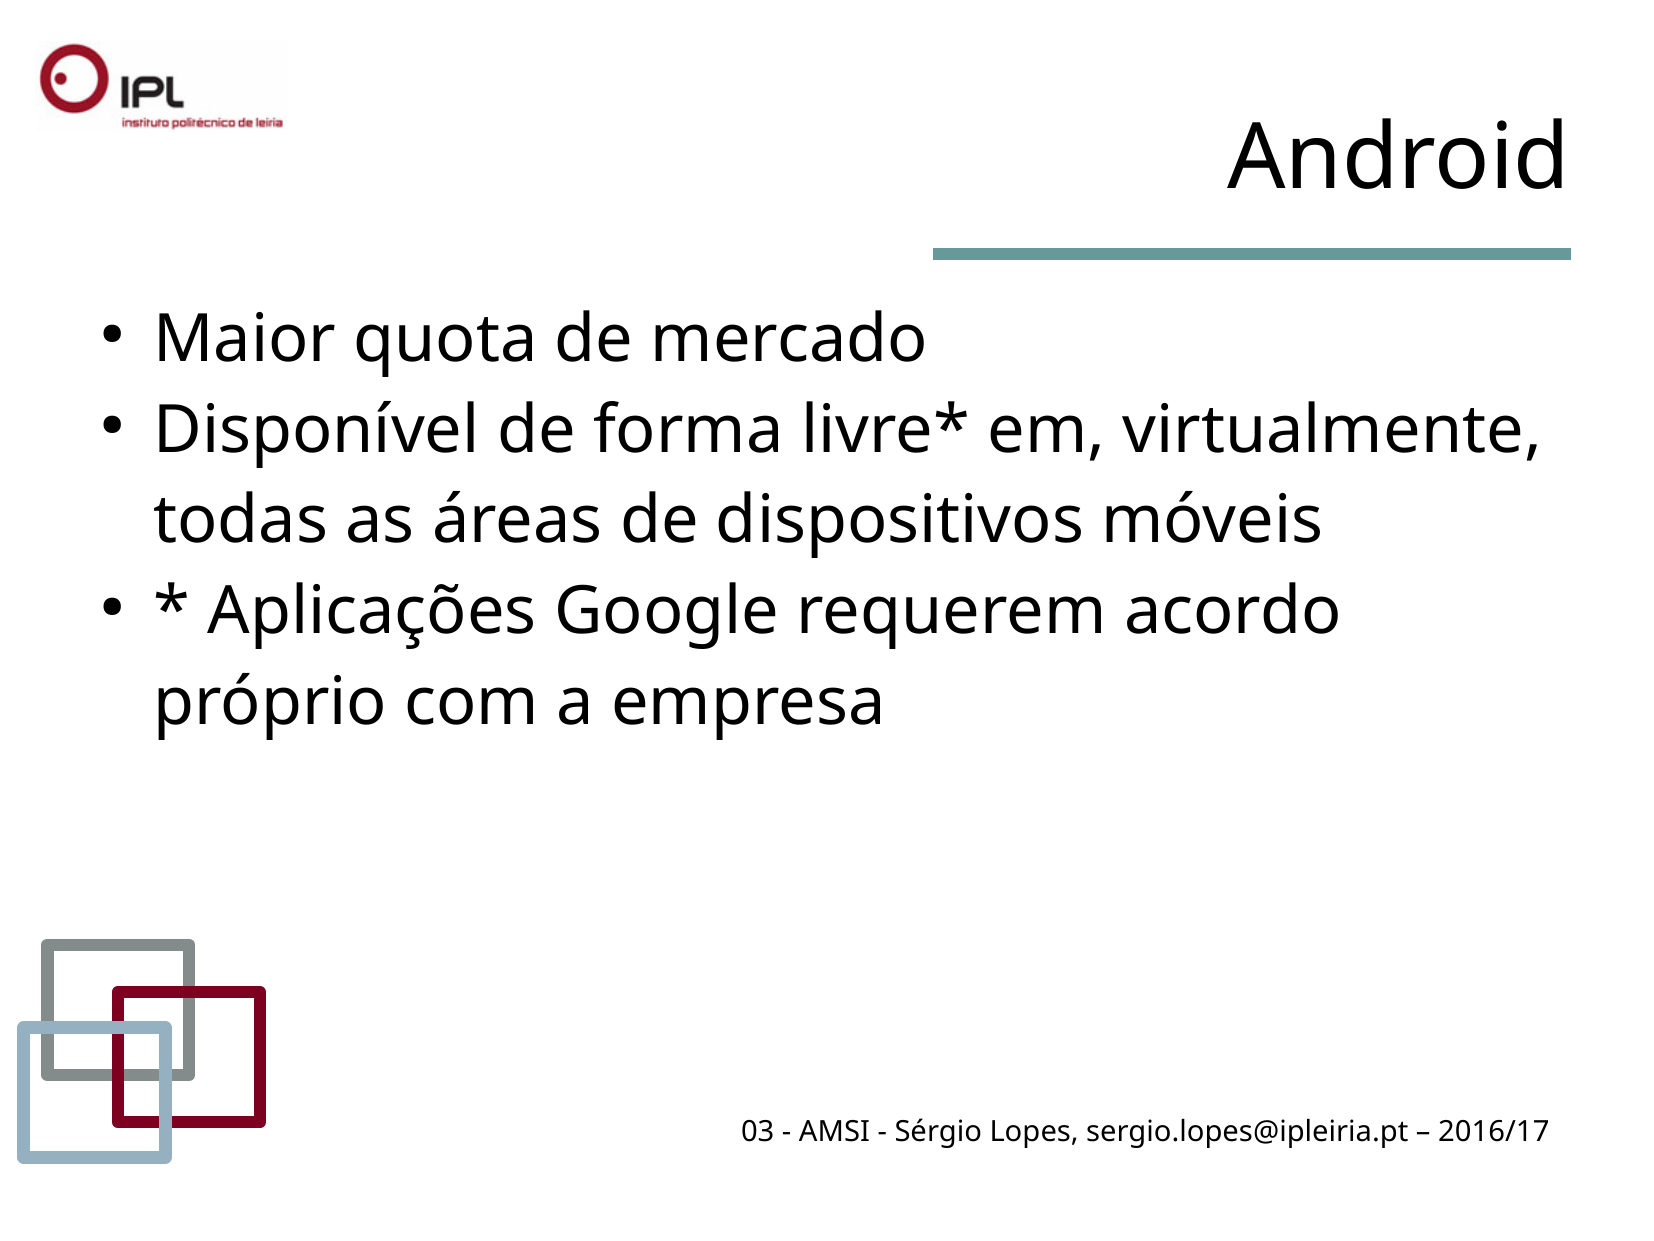

# Android
Maior quota de mercado
Disponível de forma livre* em, virtualmente, todas as áreas de dispositivos móveis
* Aplicações Google requerem acordo próprio com a empresa
03 - AMSI - Sérgio Lopes, sergio.lopes@ipleiria.pt – 2016/17